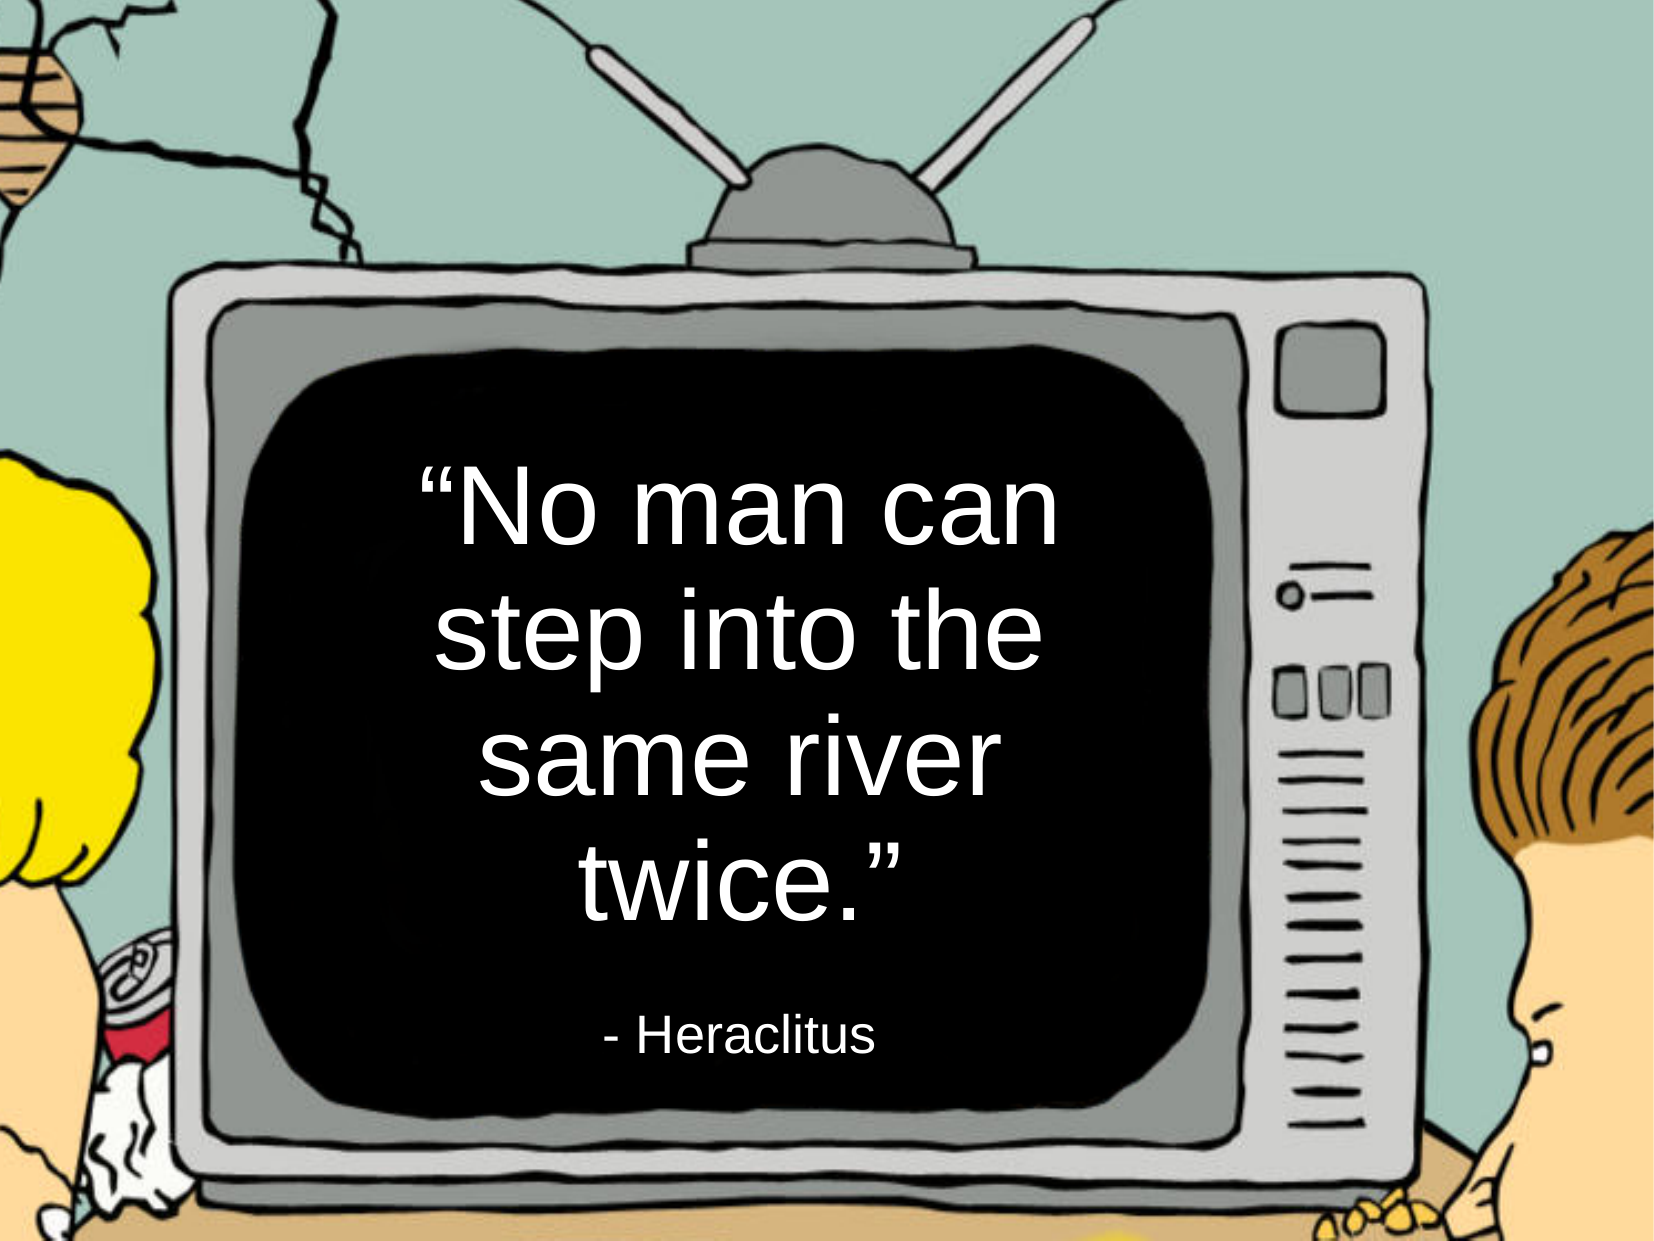

“No man can step into the same river twice.”
- Heraclitus